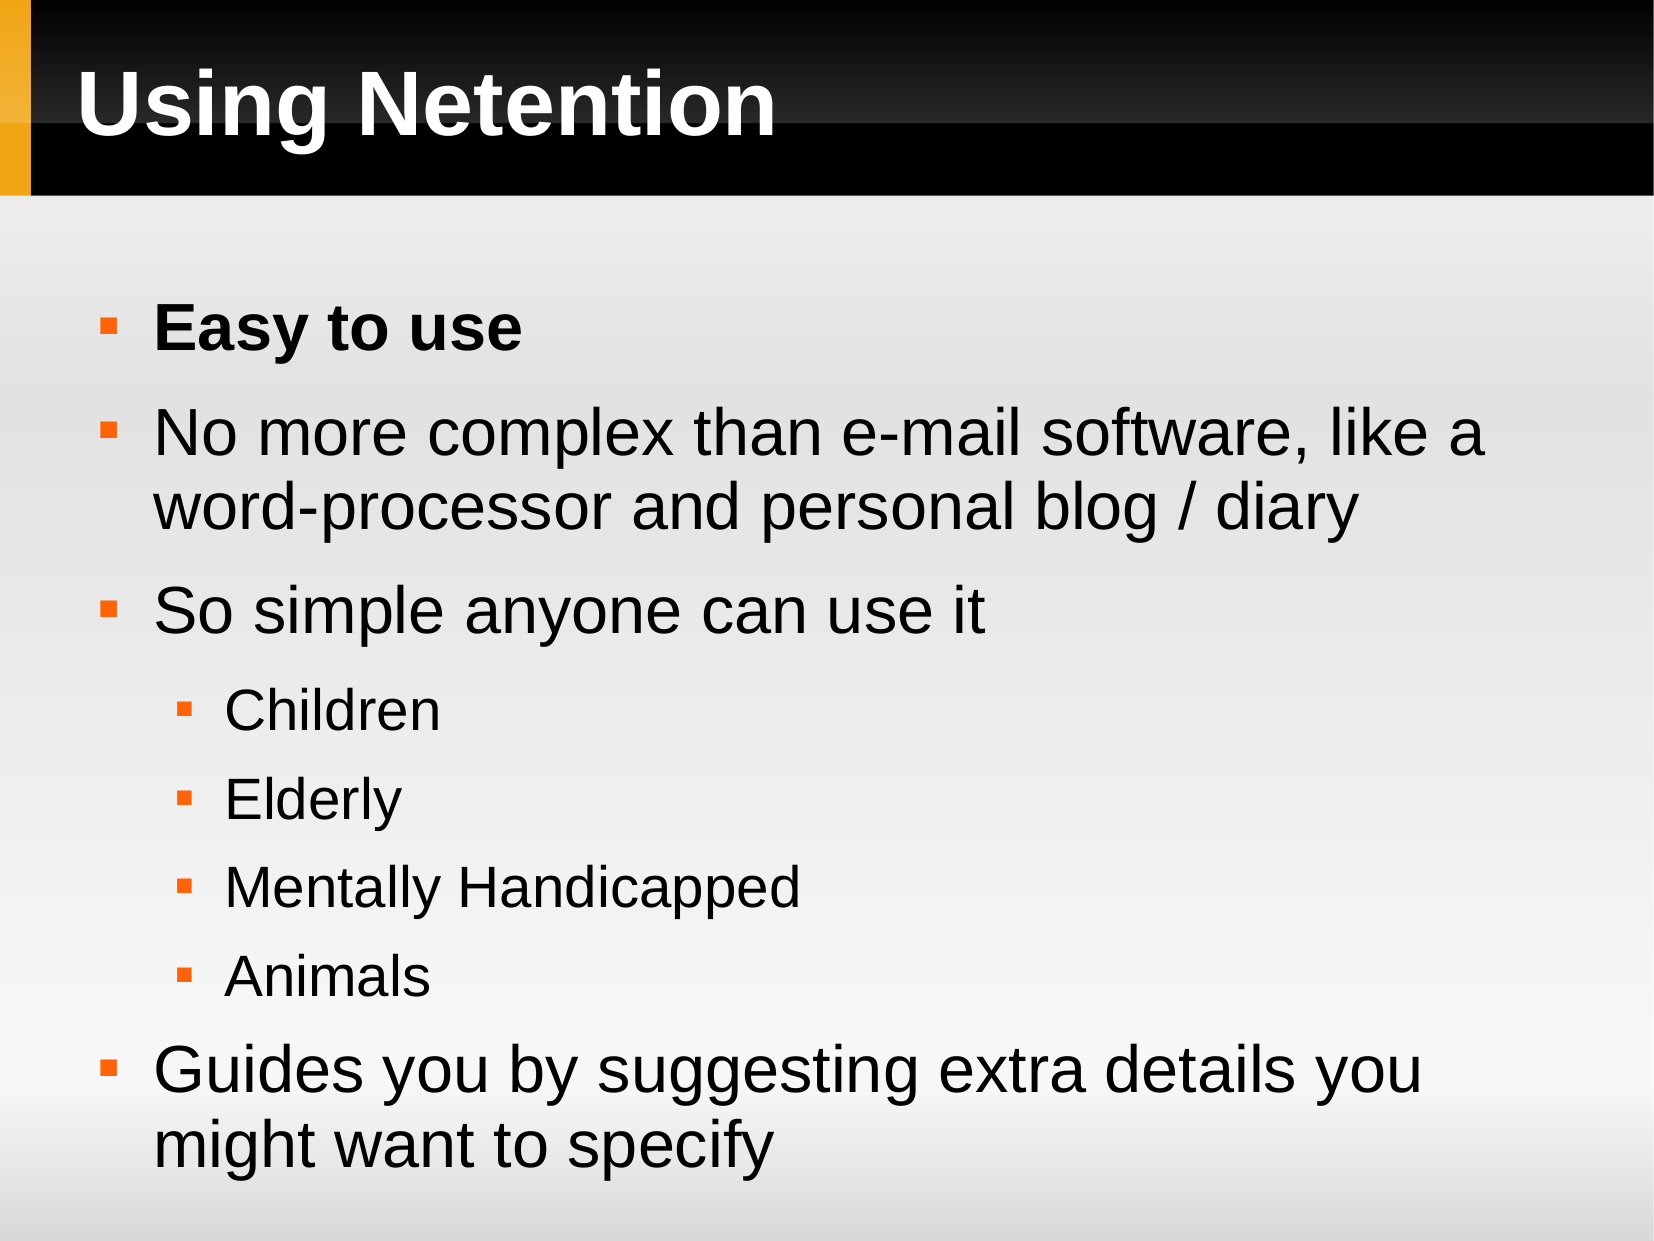

# Using Netention
Easy to use
No more complex than e-mail software, like a word-processor and personal blog / diary
So simple anyone can use it
Children
Elderly
Mentally Handicapped
Animals
Guides you by suggesting extra details you might want to specify